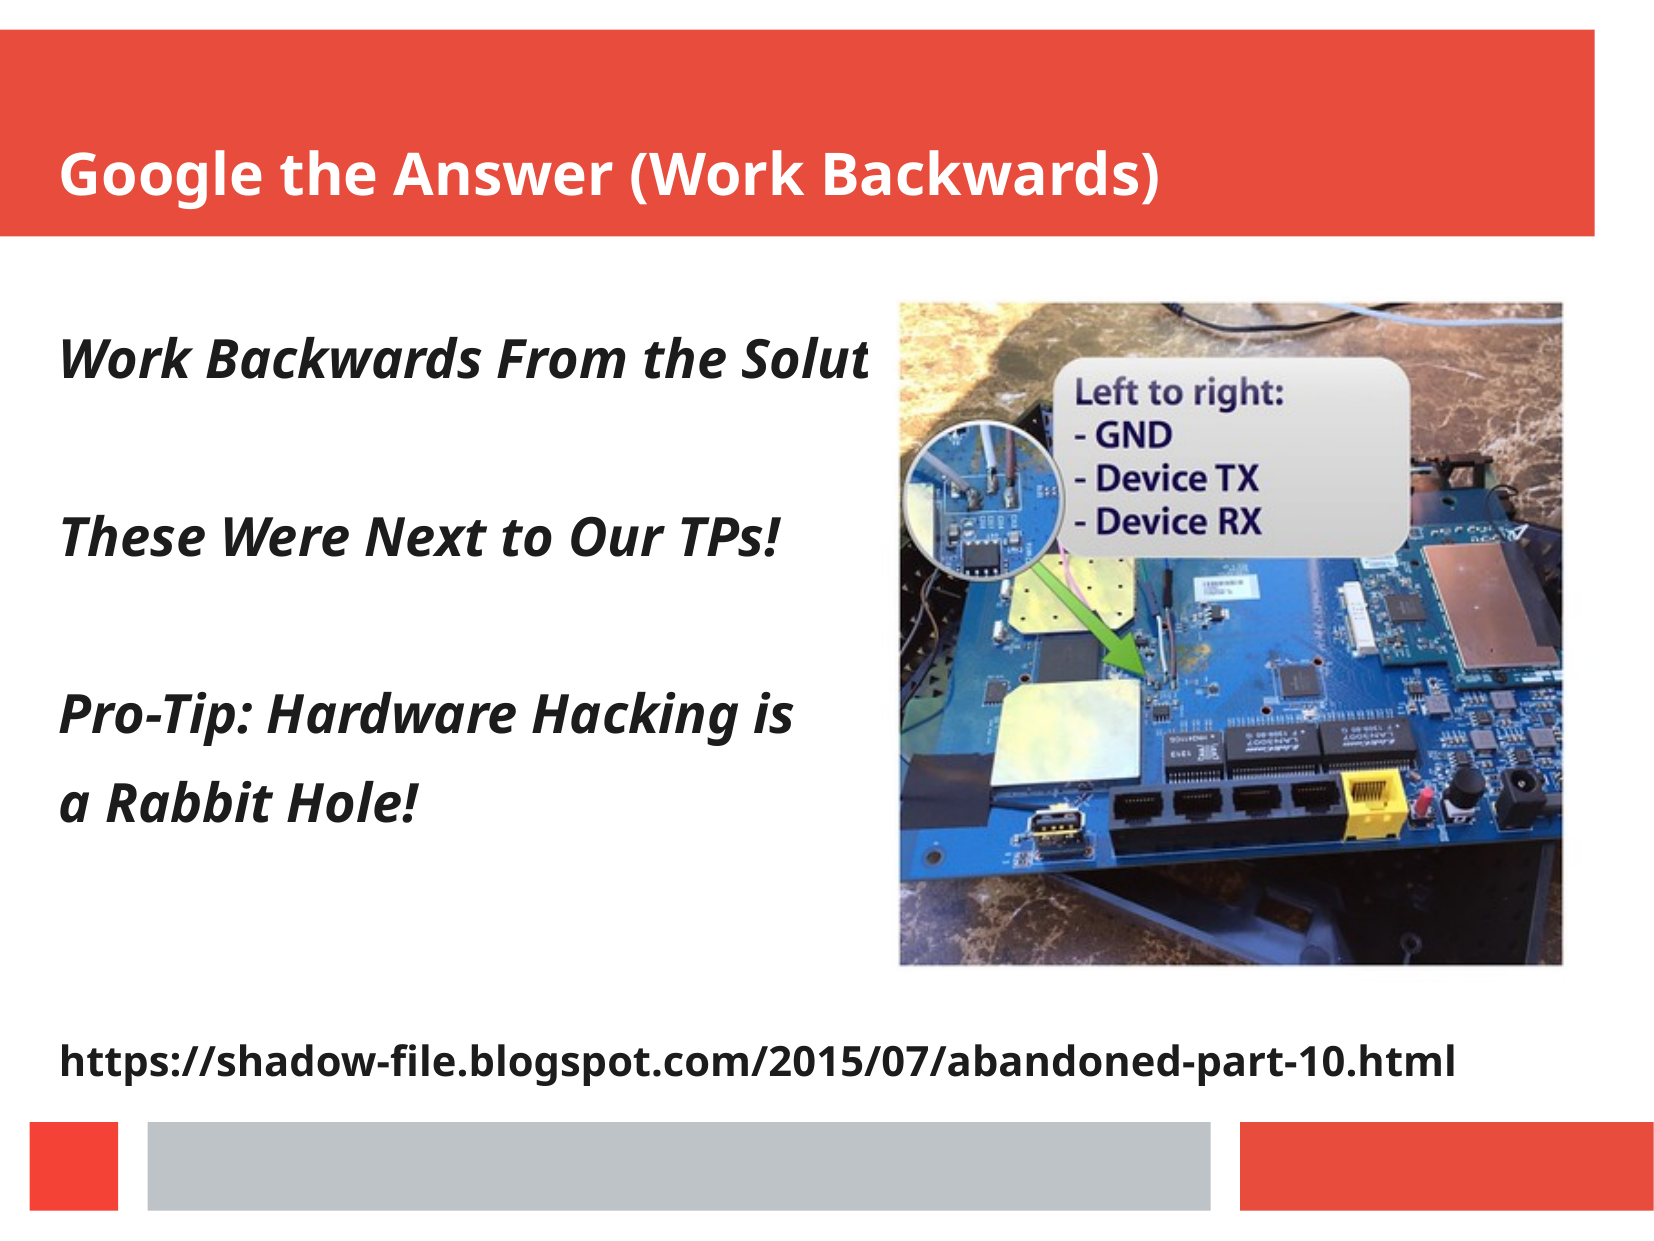

Google the Answer (Work Backwards)
Work Backwards From the Solution
These Were Next to Our TPs!
Pro-Tip: Hardware Hacking is
a Rabbit Hole!
https://shadow-file.blogspot.com/2015/07/abandoned-part-10.html